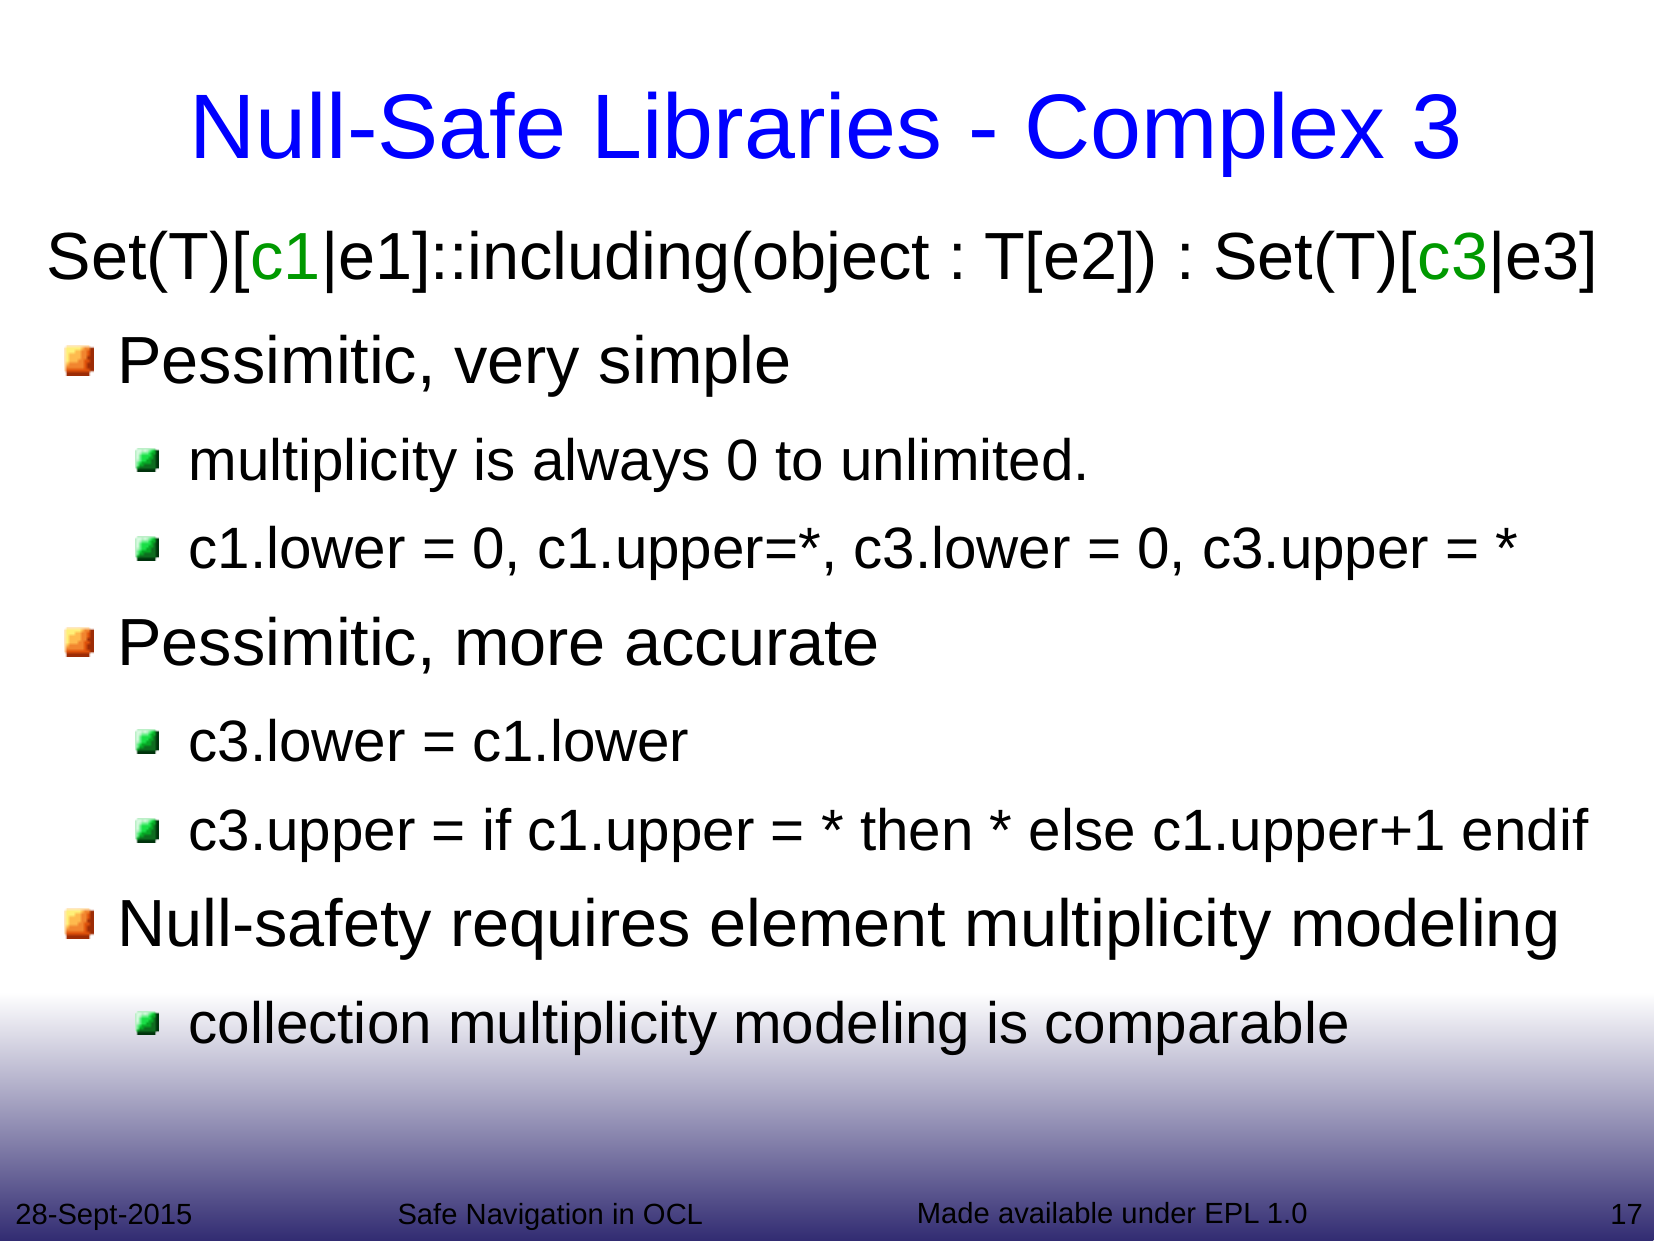

# Null-Safe Libraries - Complex 3
Set(T)[c1|e1]::including(object : T[e2]) : Set(T)[c3|e3]
Pessimitic, very simple
multiplicity is always 0 to unlimited.
c1.lower = 0, c1.upper=*, c3.lower = 0, c3.upper = *
Pessimitic, more accurate
c3.lower = c1.lower
c3.upper = if c1.upper = * then * else c1.upper+1 endif
Null-safety requires element multiplicity modeling
collection multiplicity modeling is comparable
28-Sept-2015
Safe Navigation in OCL
17